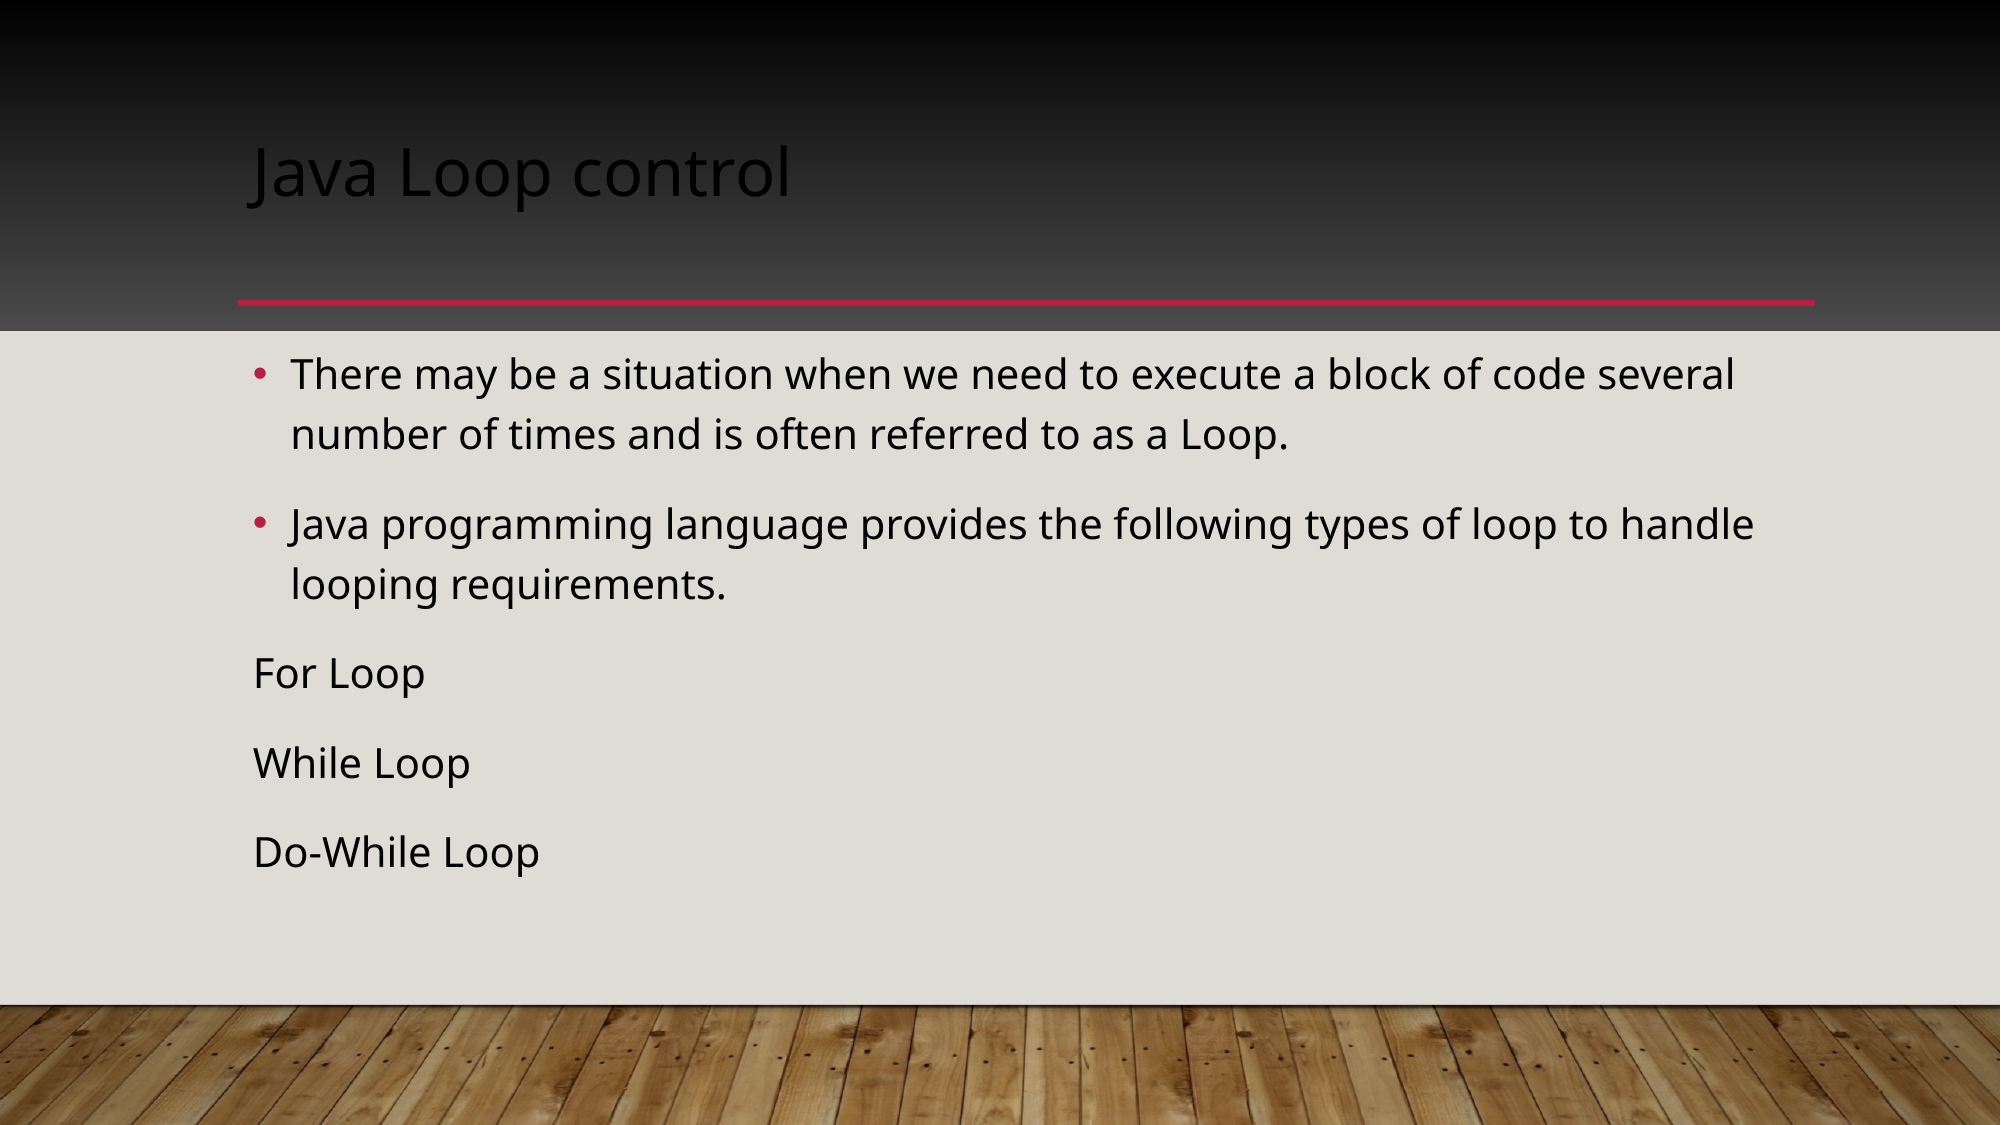

# Java Loop control
There may be a situation when we need to execute a block of code several number of times and is often referred to as a Loop.
Java programming language provides the following types of loop to handle looping requirements.
For Loop
While Loop
Do-While Loop